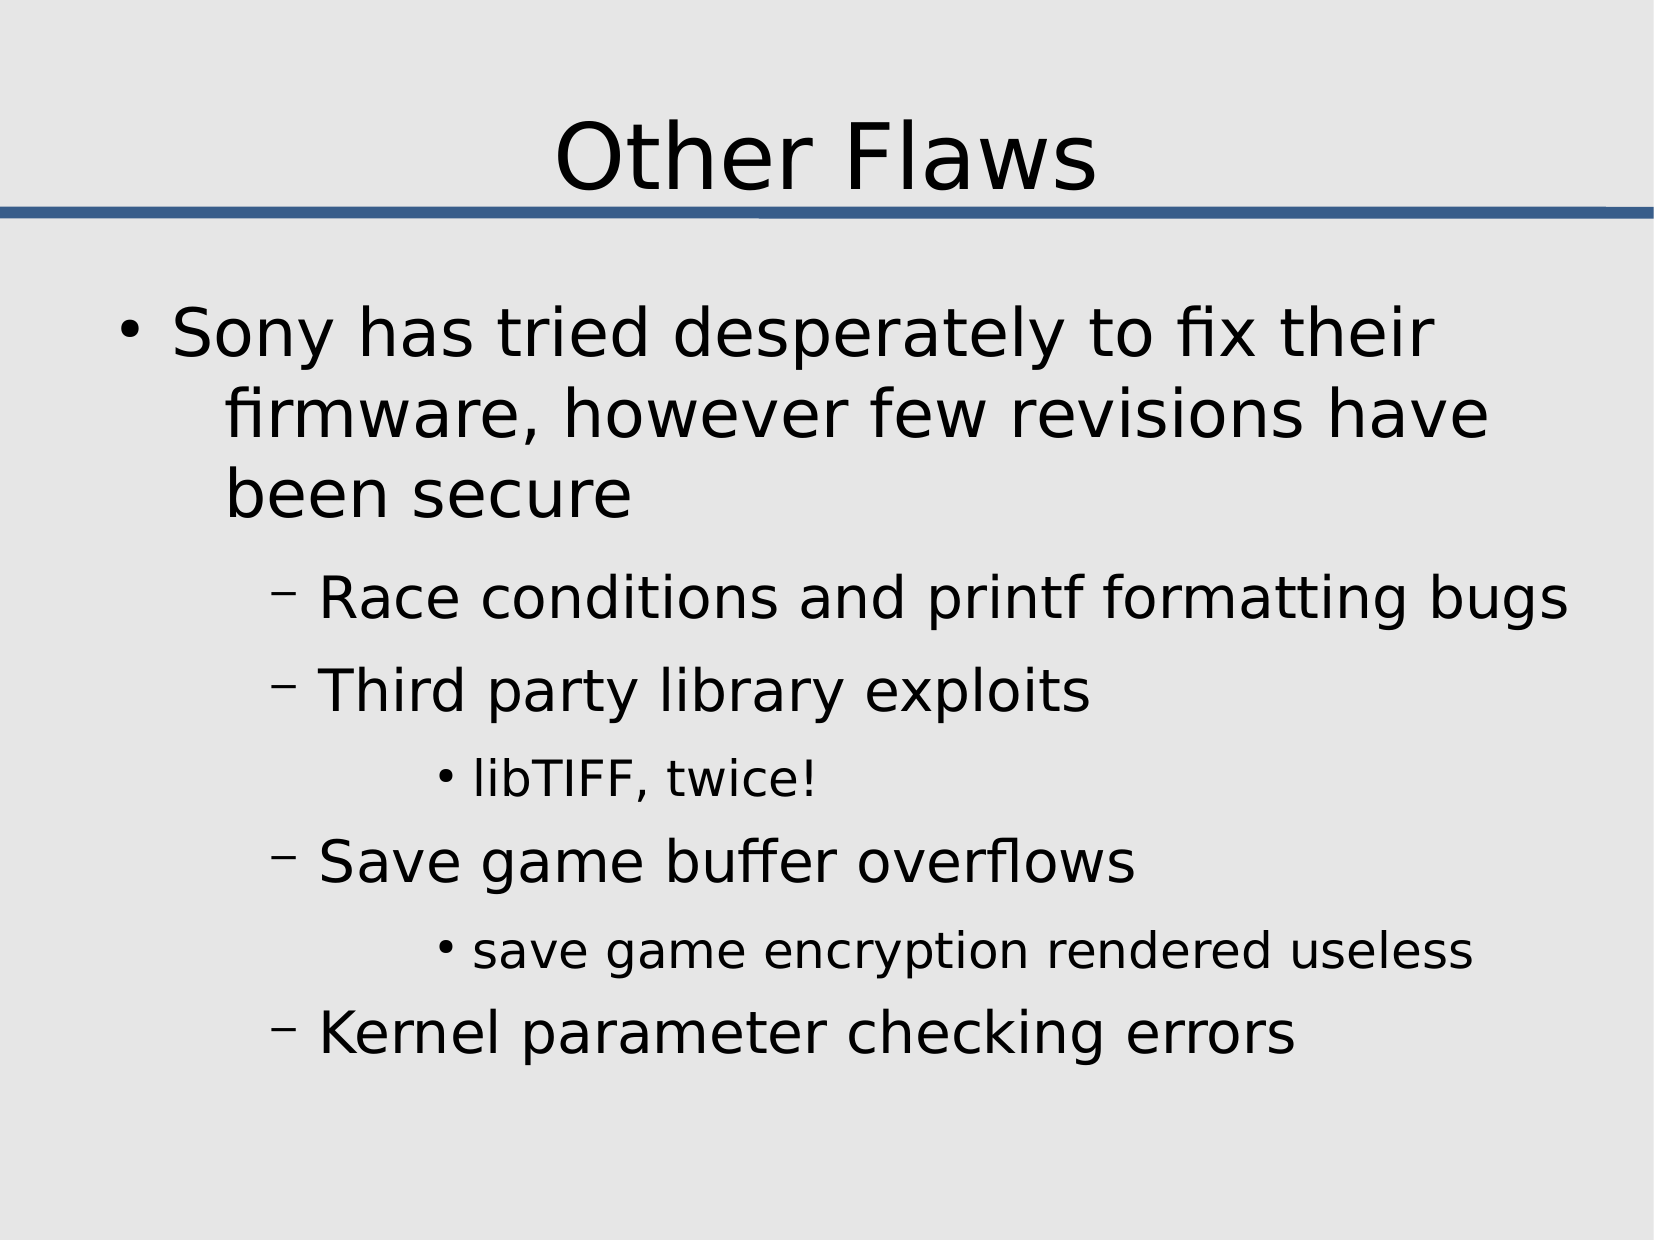

# Other Flaws
Sony has tried desperately to fix their firmware, however few revisions have been secure
Race conditions and printf formatting bugs
Third party library exploits
libTIFF, twice!
Save game buffer overflows
save game encryption rendered useless
Kernel parameter checking errors